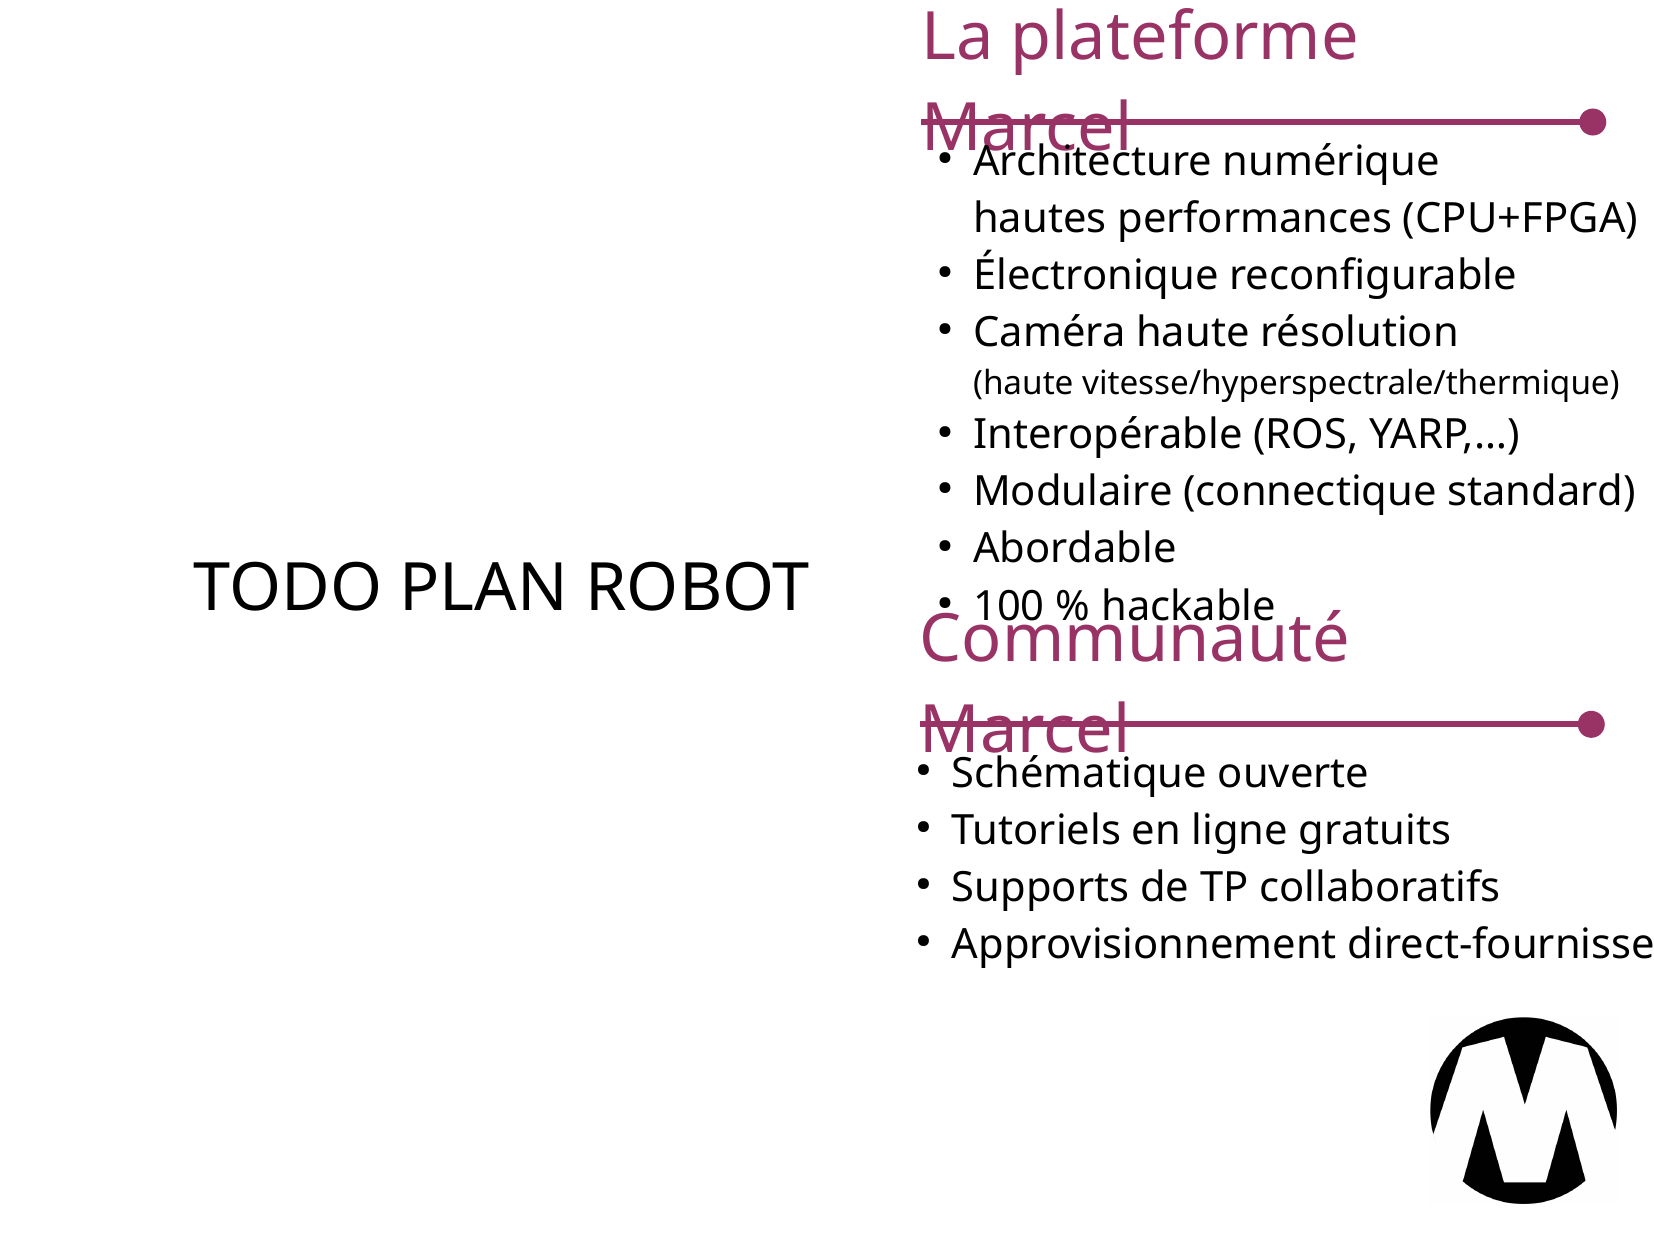

La plateforme Marcel
Architecture numérique
hautes performances (CPU+FPGA)
Électronique reconfigurable
Caméra haute résolution
(haute vitesse/hyperspectrale/thermique)
Interopérable (ROS, YARP,…)
Modulaire (connectique standard)
Abordable
100 % hackable
# TODO PLAN ROBOT
Communauté Marcel
Schématique ouverte
Tutoriels en ligne gratuits
Supports de TP collaboratifs
Approvisionnement direct-fournisseur